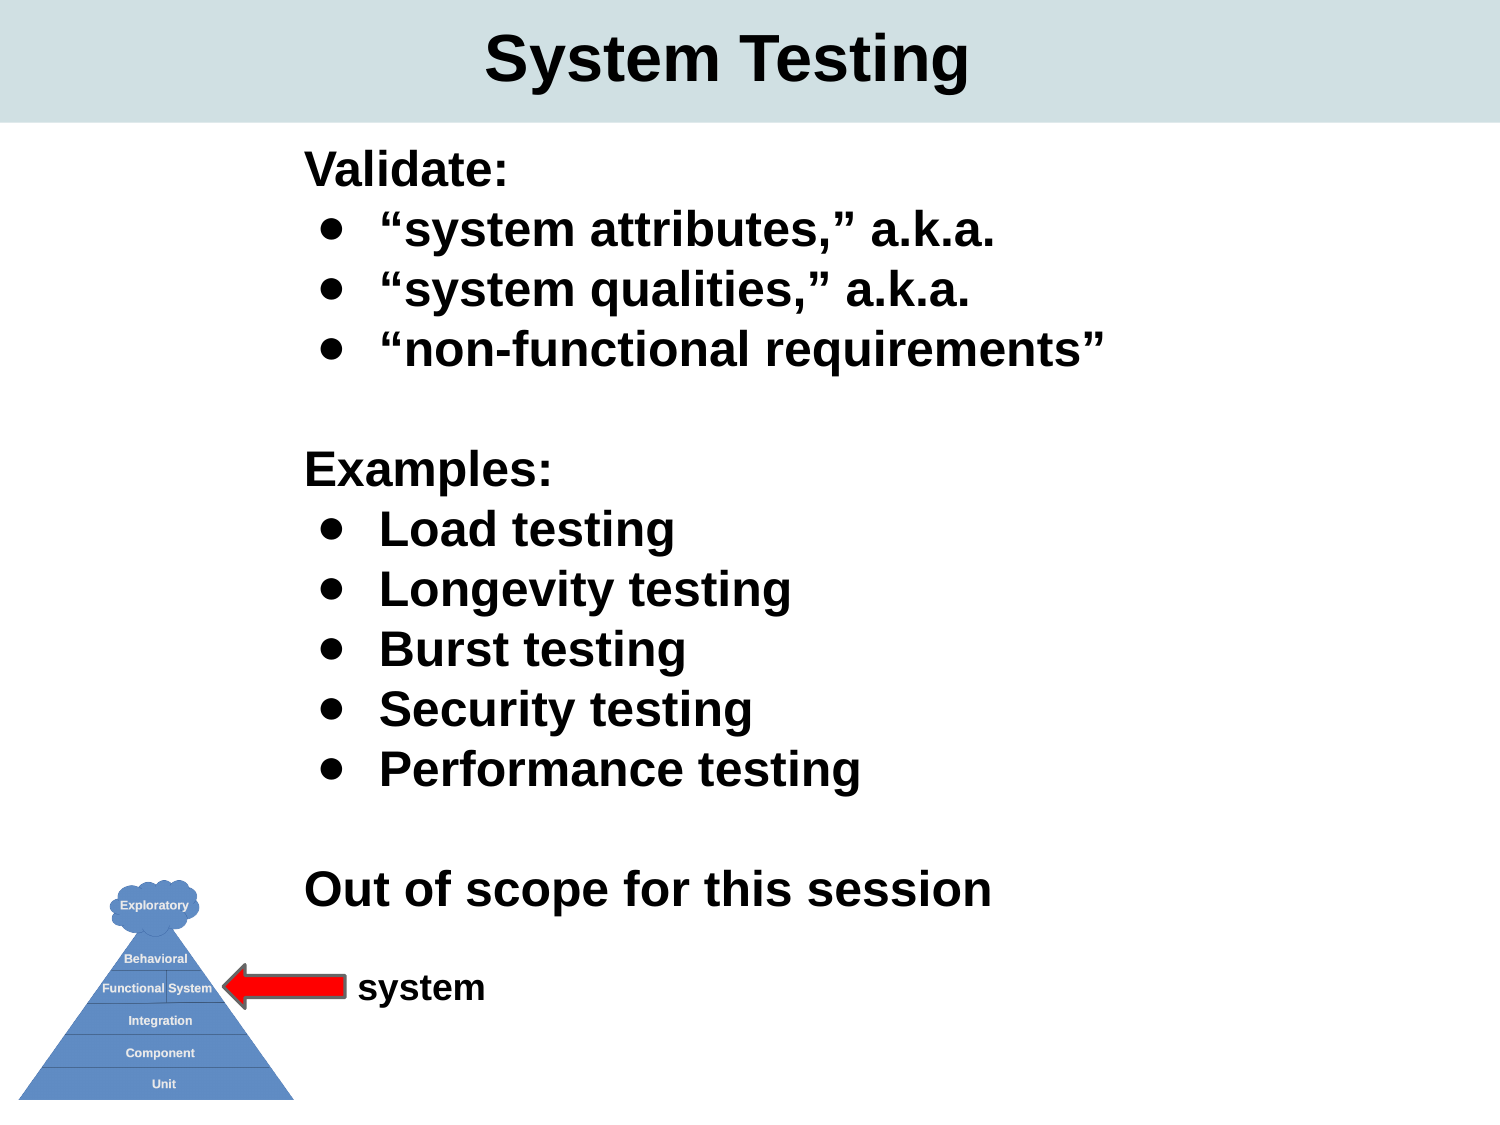

System Testing
Validate:
“system attributes,” a.k.a.
“system qualities,” a.k.a.
“non-functional requirements”
Examples:
Load testing
Longevity testing
Burst testing
Security testing
Performance testing
Out of scope for this session
system